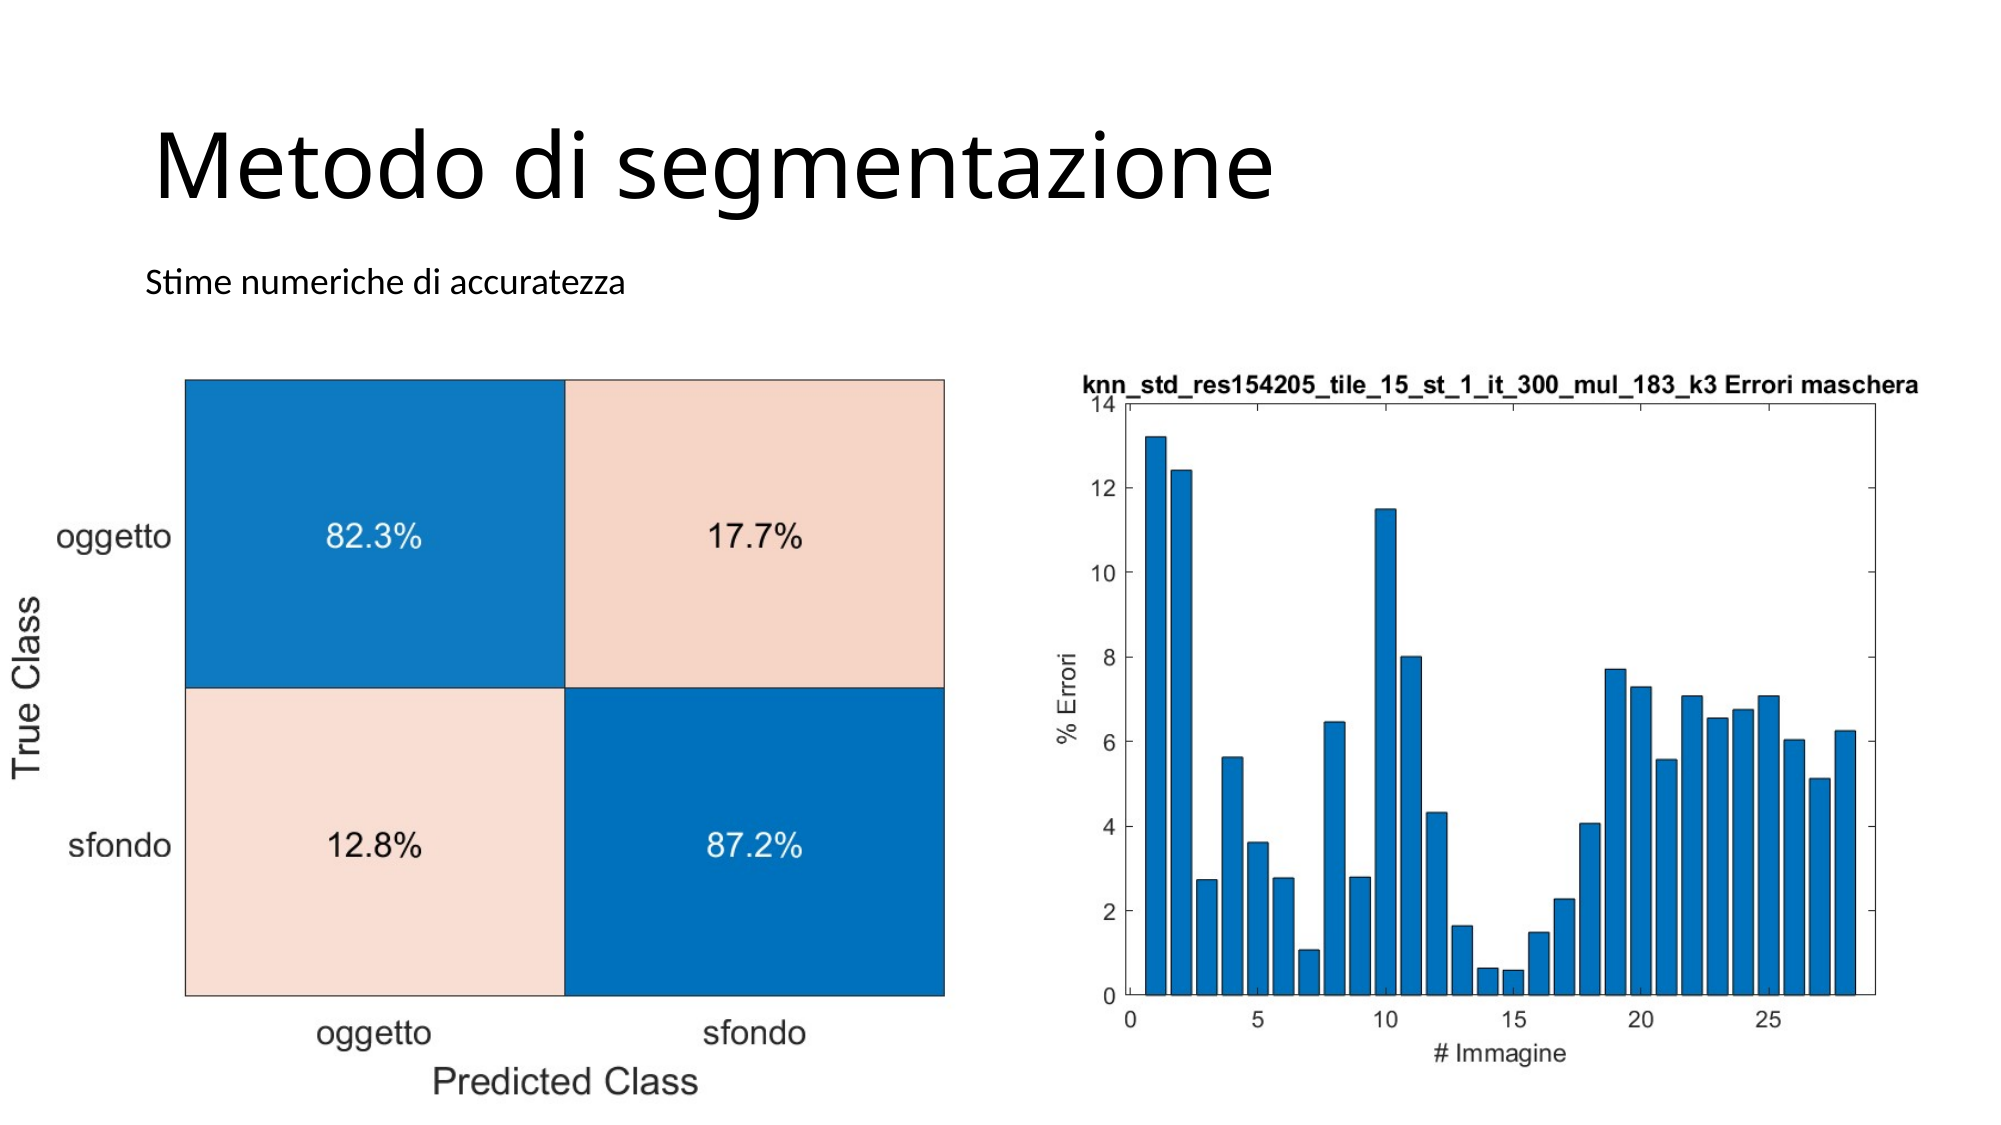

# Metodo di segmentazione
Stime numeriche di accuratezza